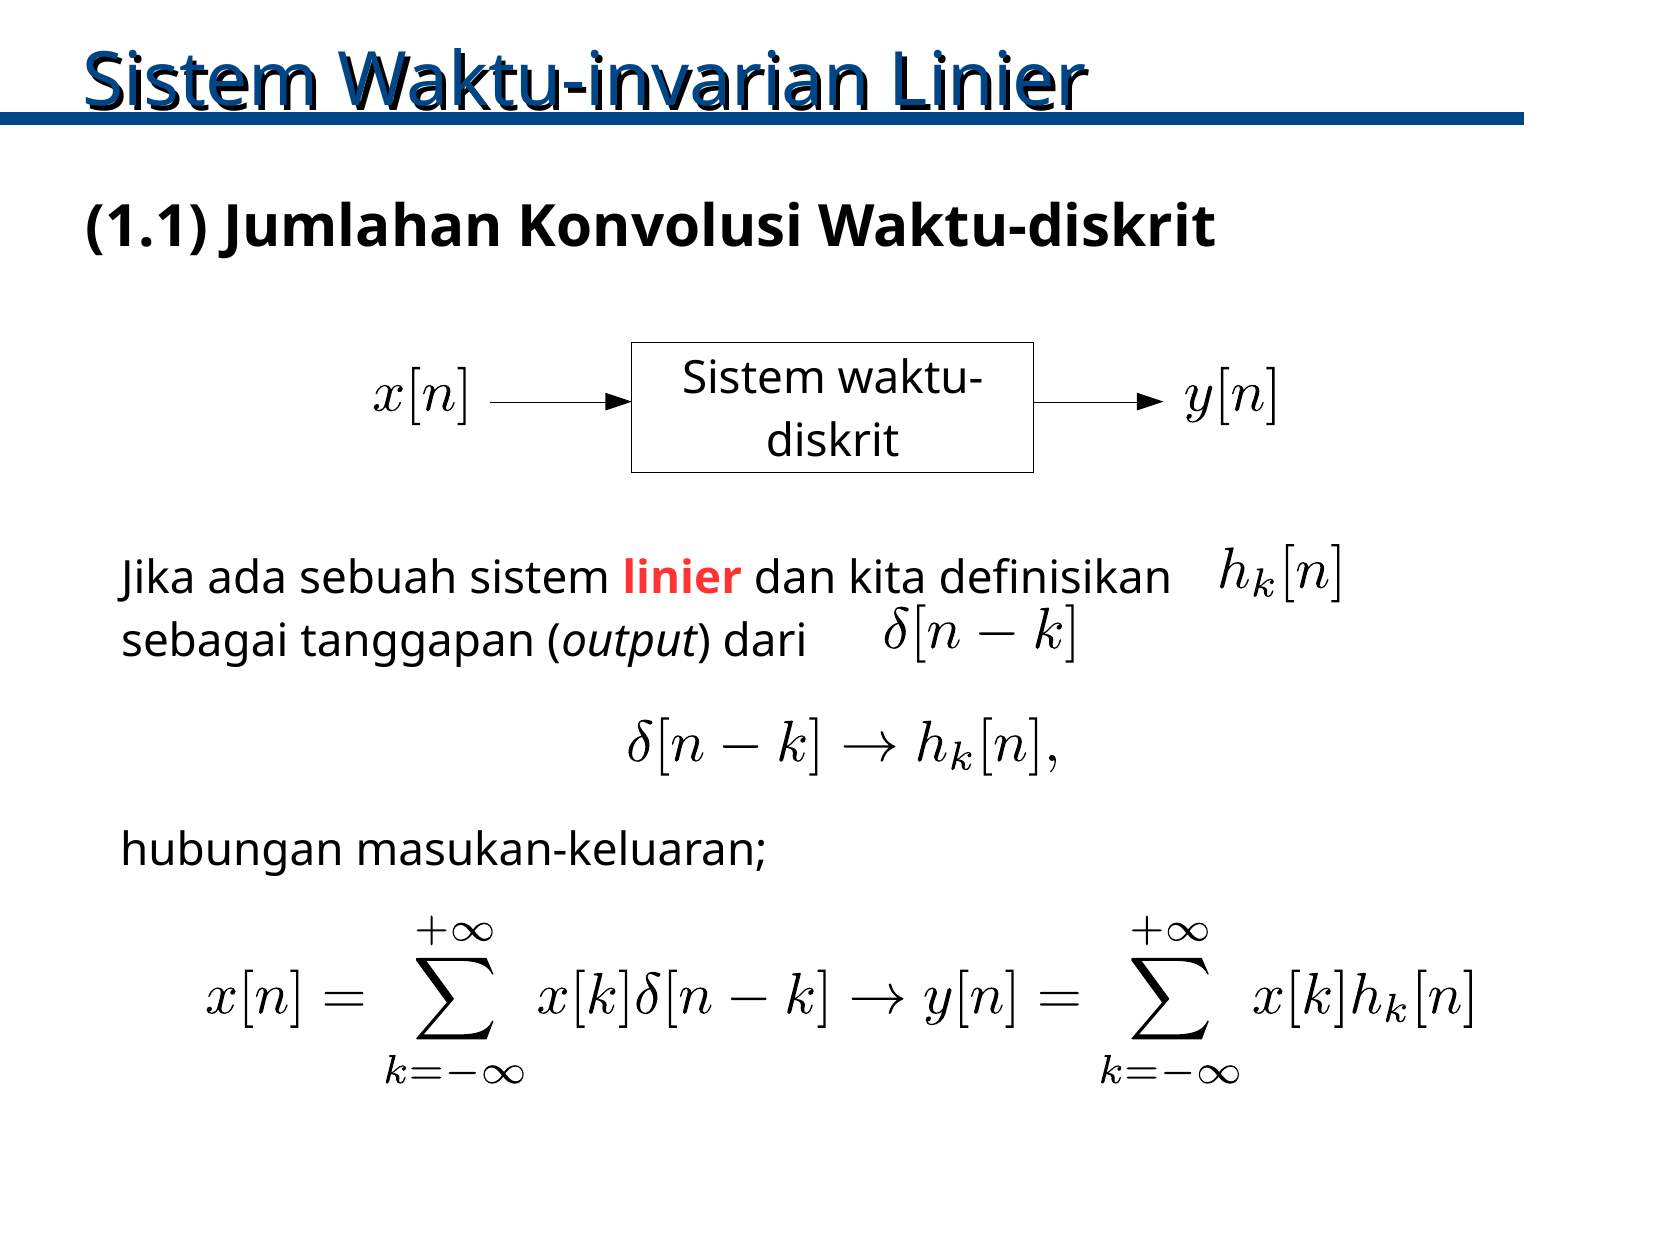

# Sistem Waktu-invarian Linier
 Jumlahan Konvolusi Waktu-diskrit
Sistem waktu-diskrit
Jika ada sebuah sistem linier dan kita definisikan sebagai tanggapan (output) dari
hubungan masukan-keluaran;